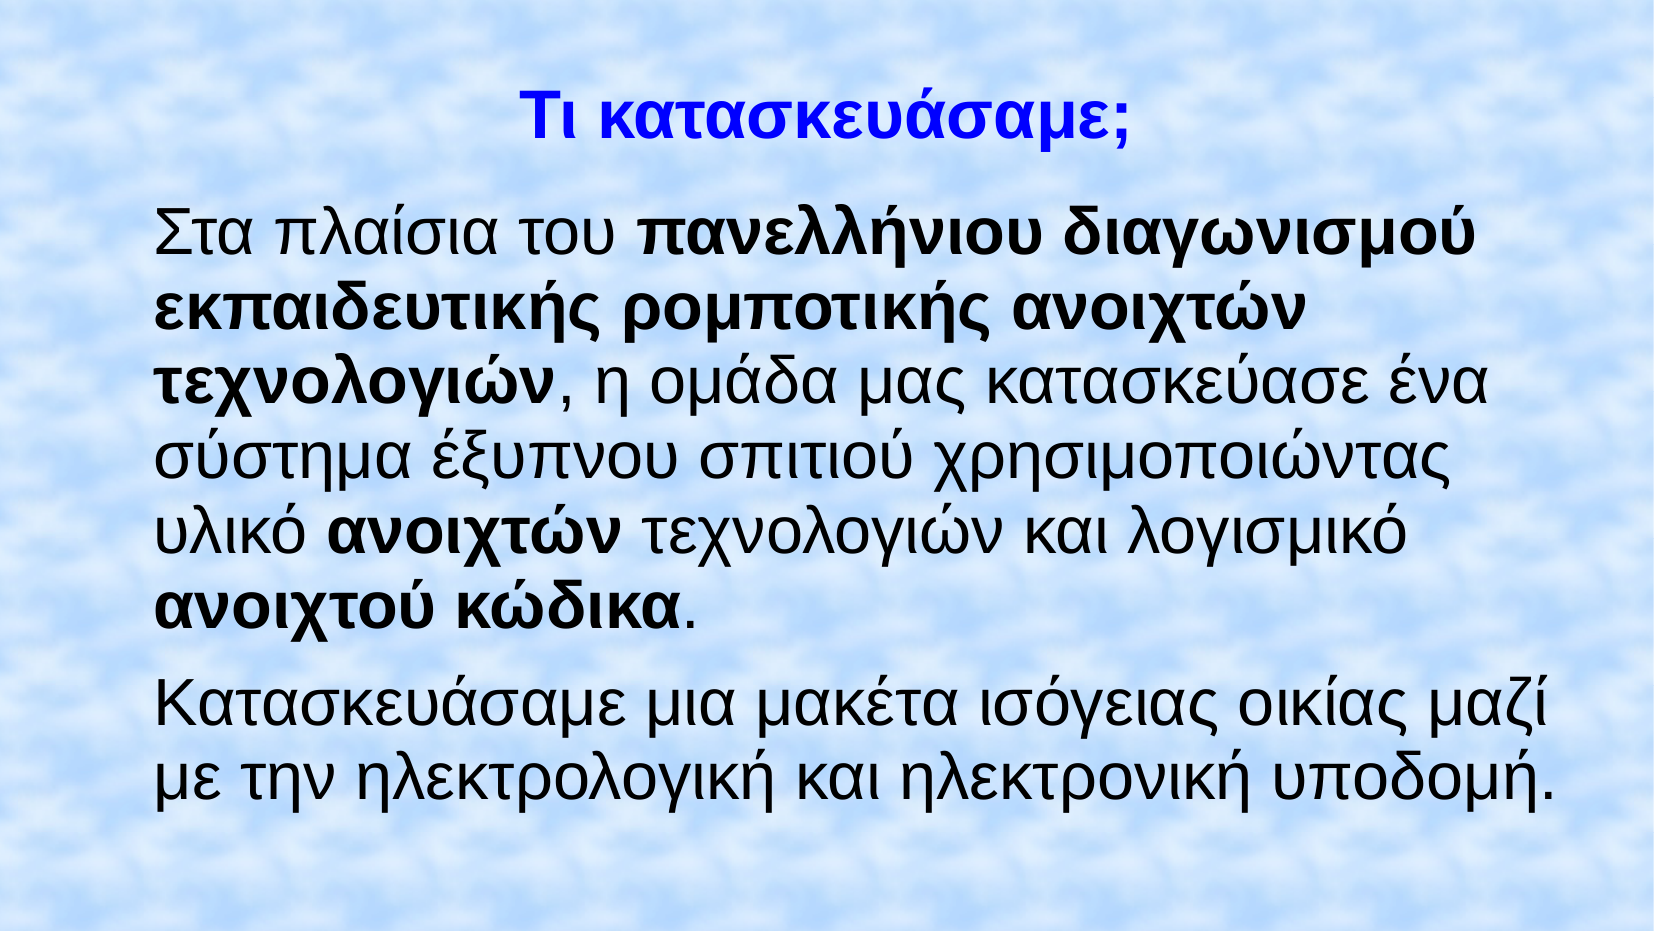

# Τι κατασκευάσαμε;
Στα πλαίσια του πανελλήνιου διαγωνισμού εκπαιδευτικής ρομποτικής ανοιχτών τεχνολογιών, η ομάδα μας κατασκεύασε ένα σύστημα έξυπνου σπιτιού χρησιμοποιώντας υλικό ανοιχτών τεχνολογιών και λογισμικό ανοιχτού κώδικα.
Κατασκευάσαμε μια μακέτα ισόγειας οικίας μαζί με την ηλεκτρολογική και ηλεκτρονική υποδομή.